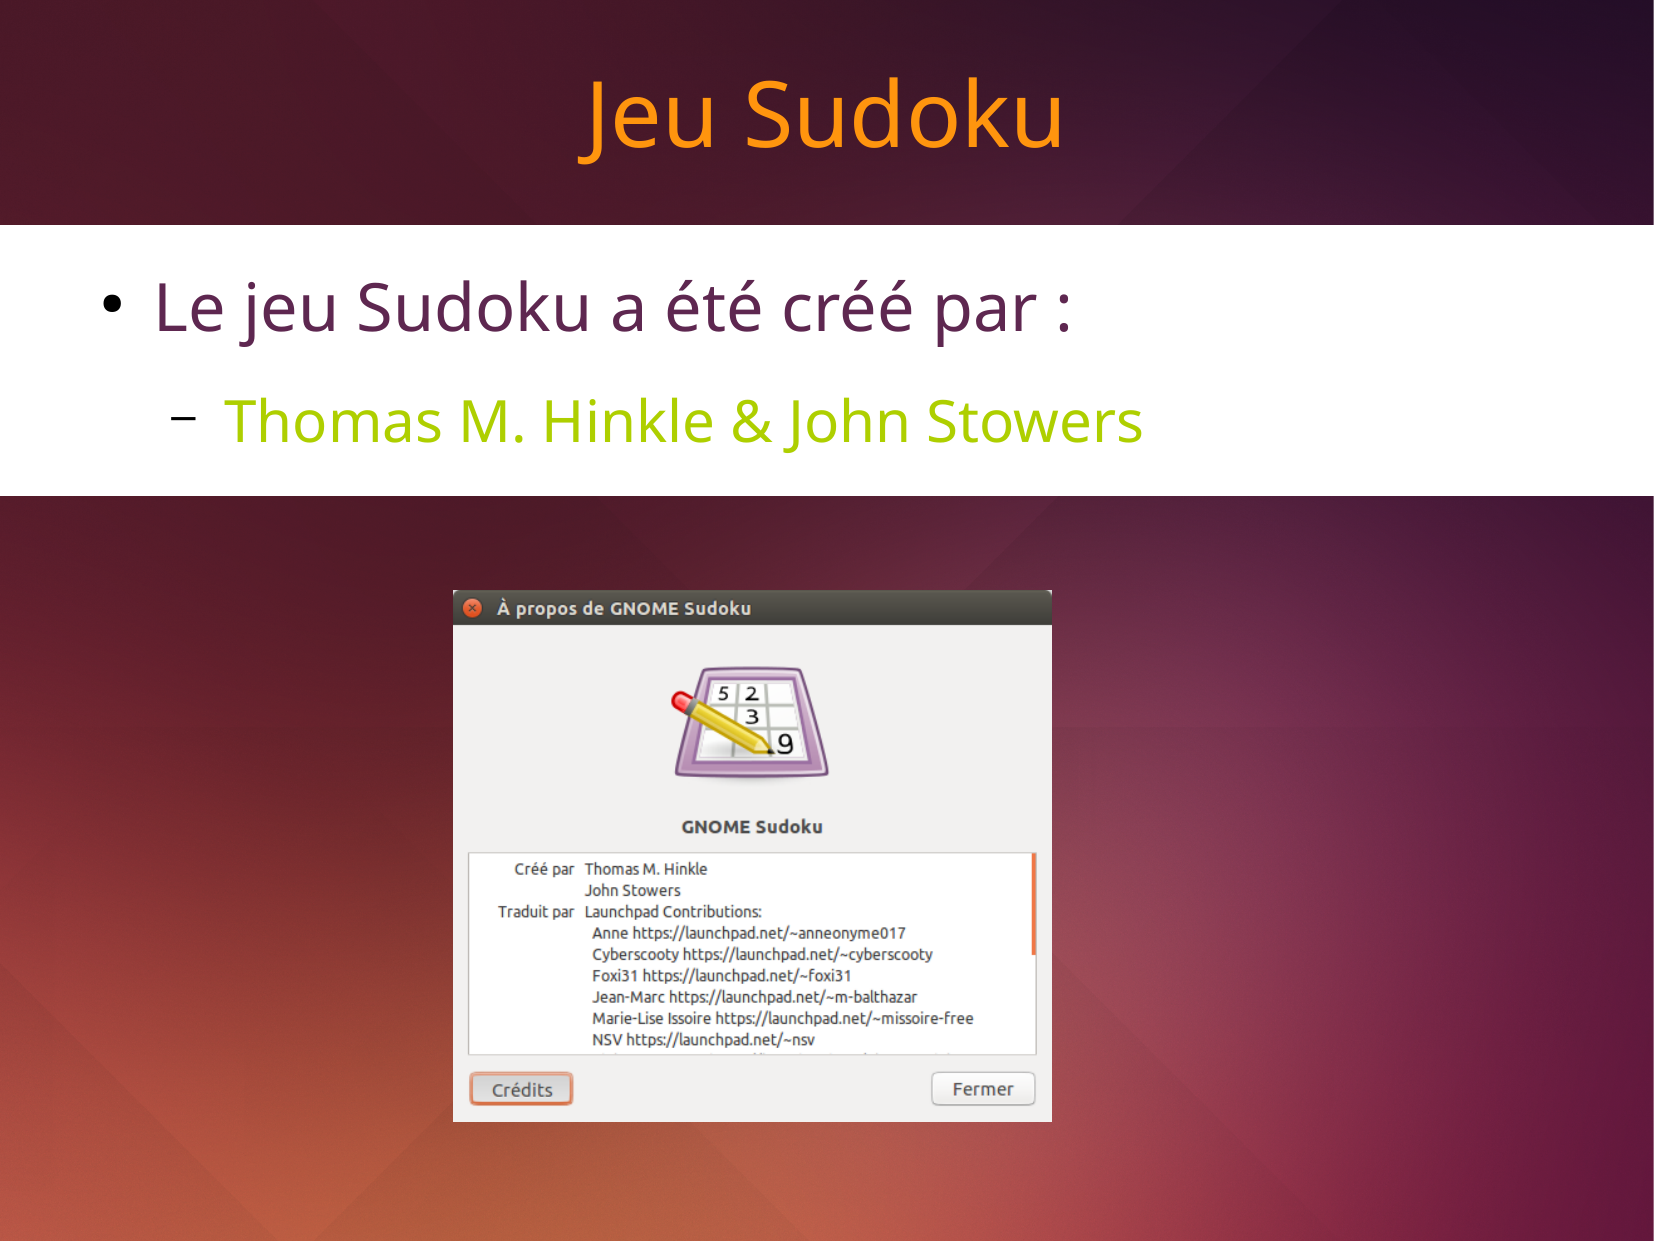

# Jeu Sudoku
Le jeu Sudoku a été créé par :
Thomas M. Hinkle & John Stowers